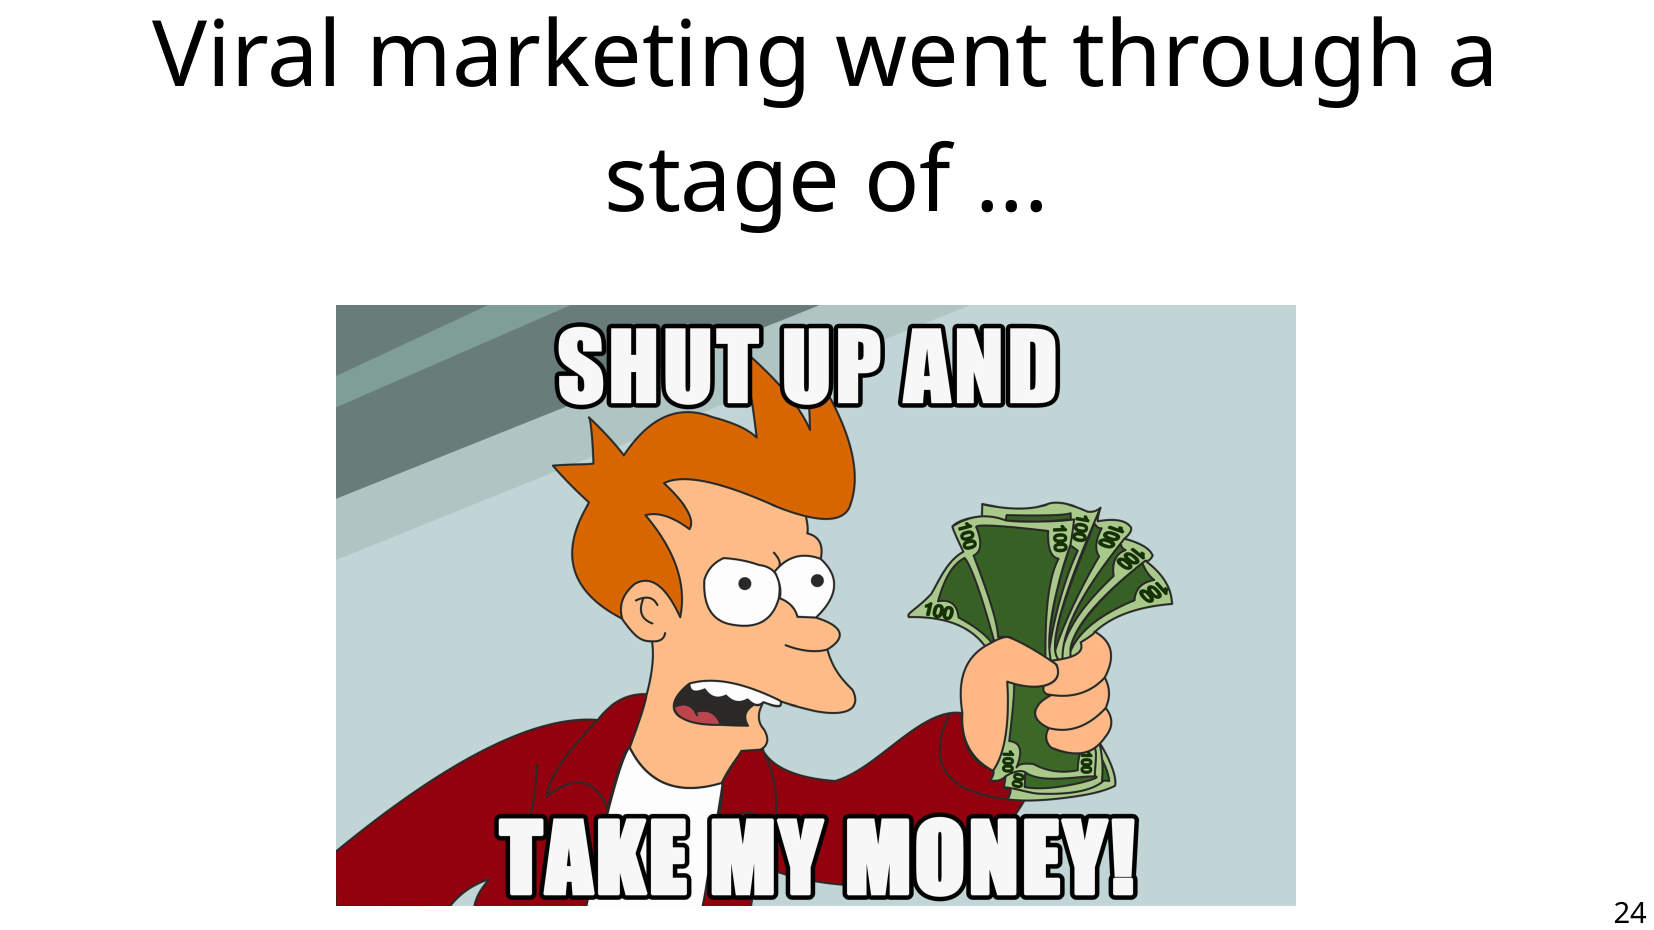

# Viral marketing went through a stage of ...
24